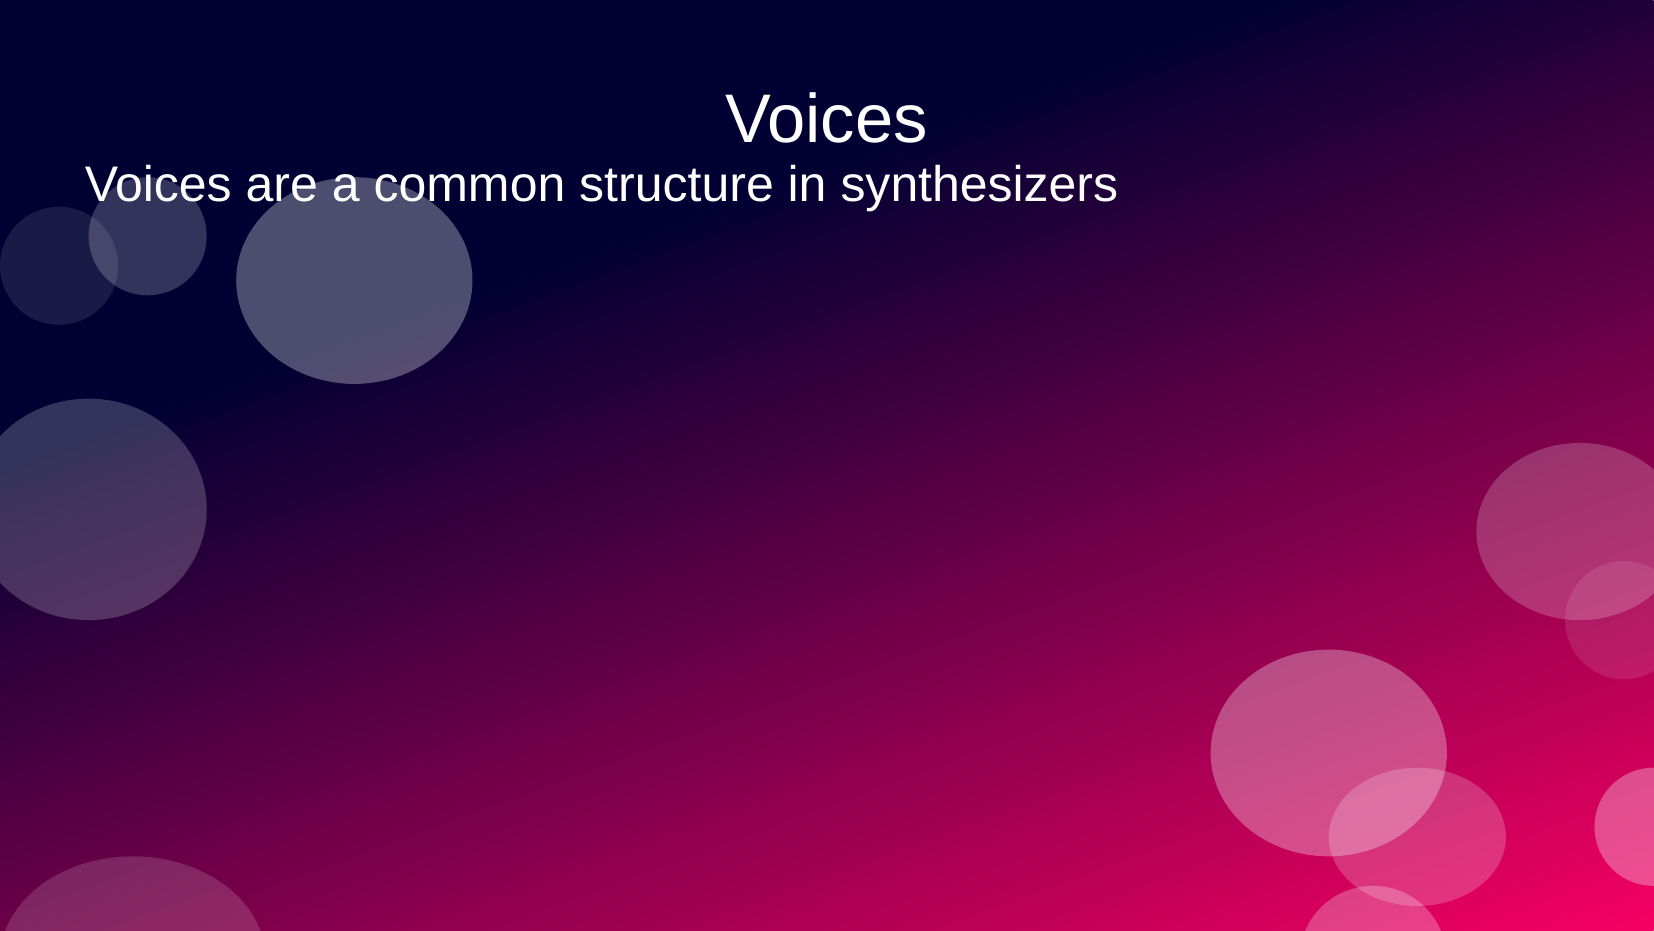

# Voices
Voices are a common structure in synthesizers